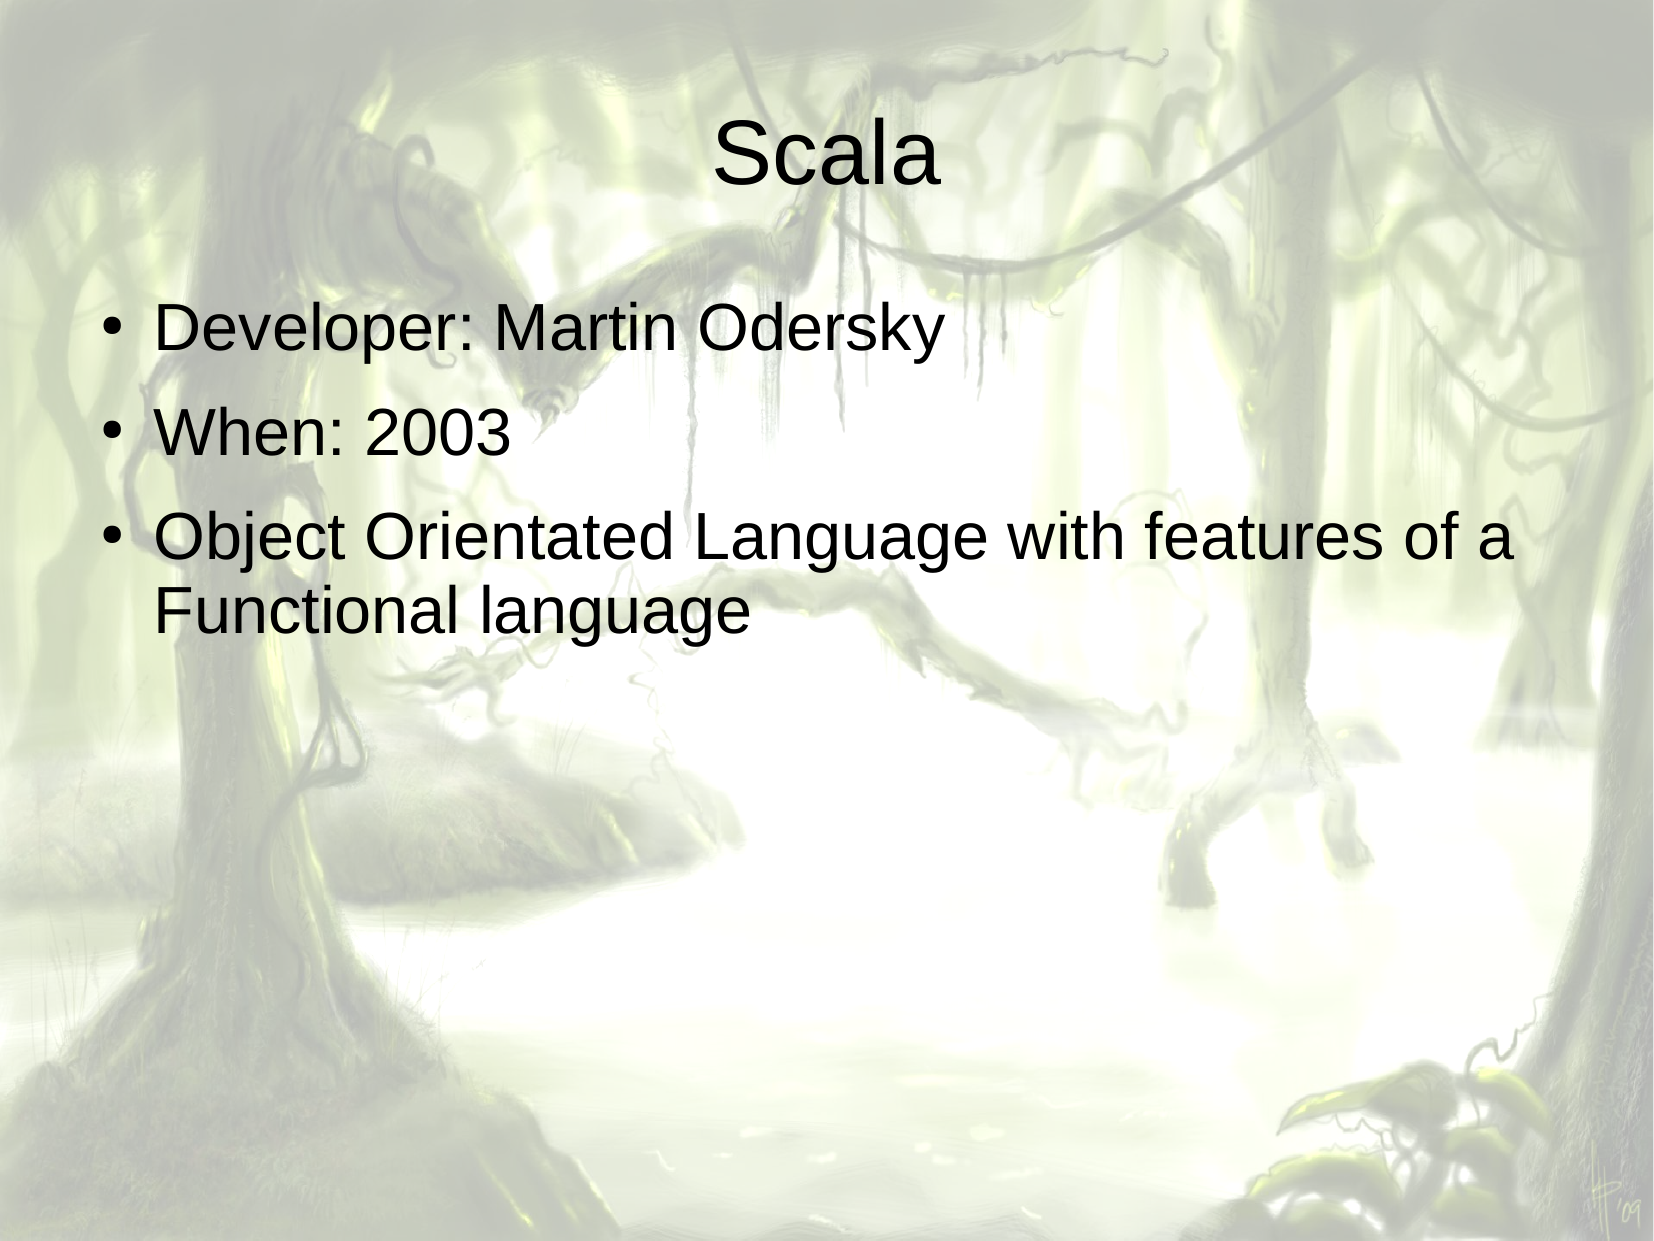

# Scala
Developer: Martin Odersky
When: 2003
Object Orientated Language with features of a Functional language